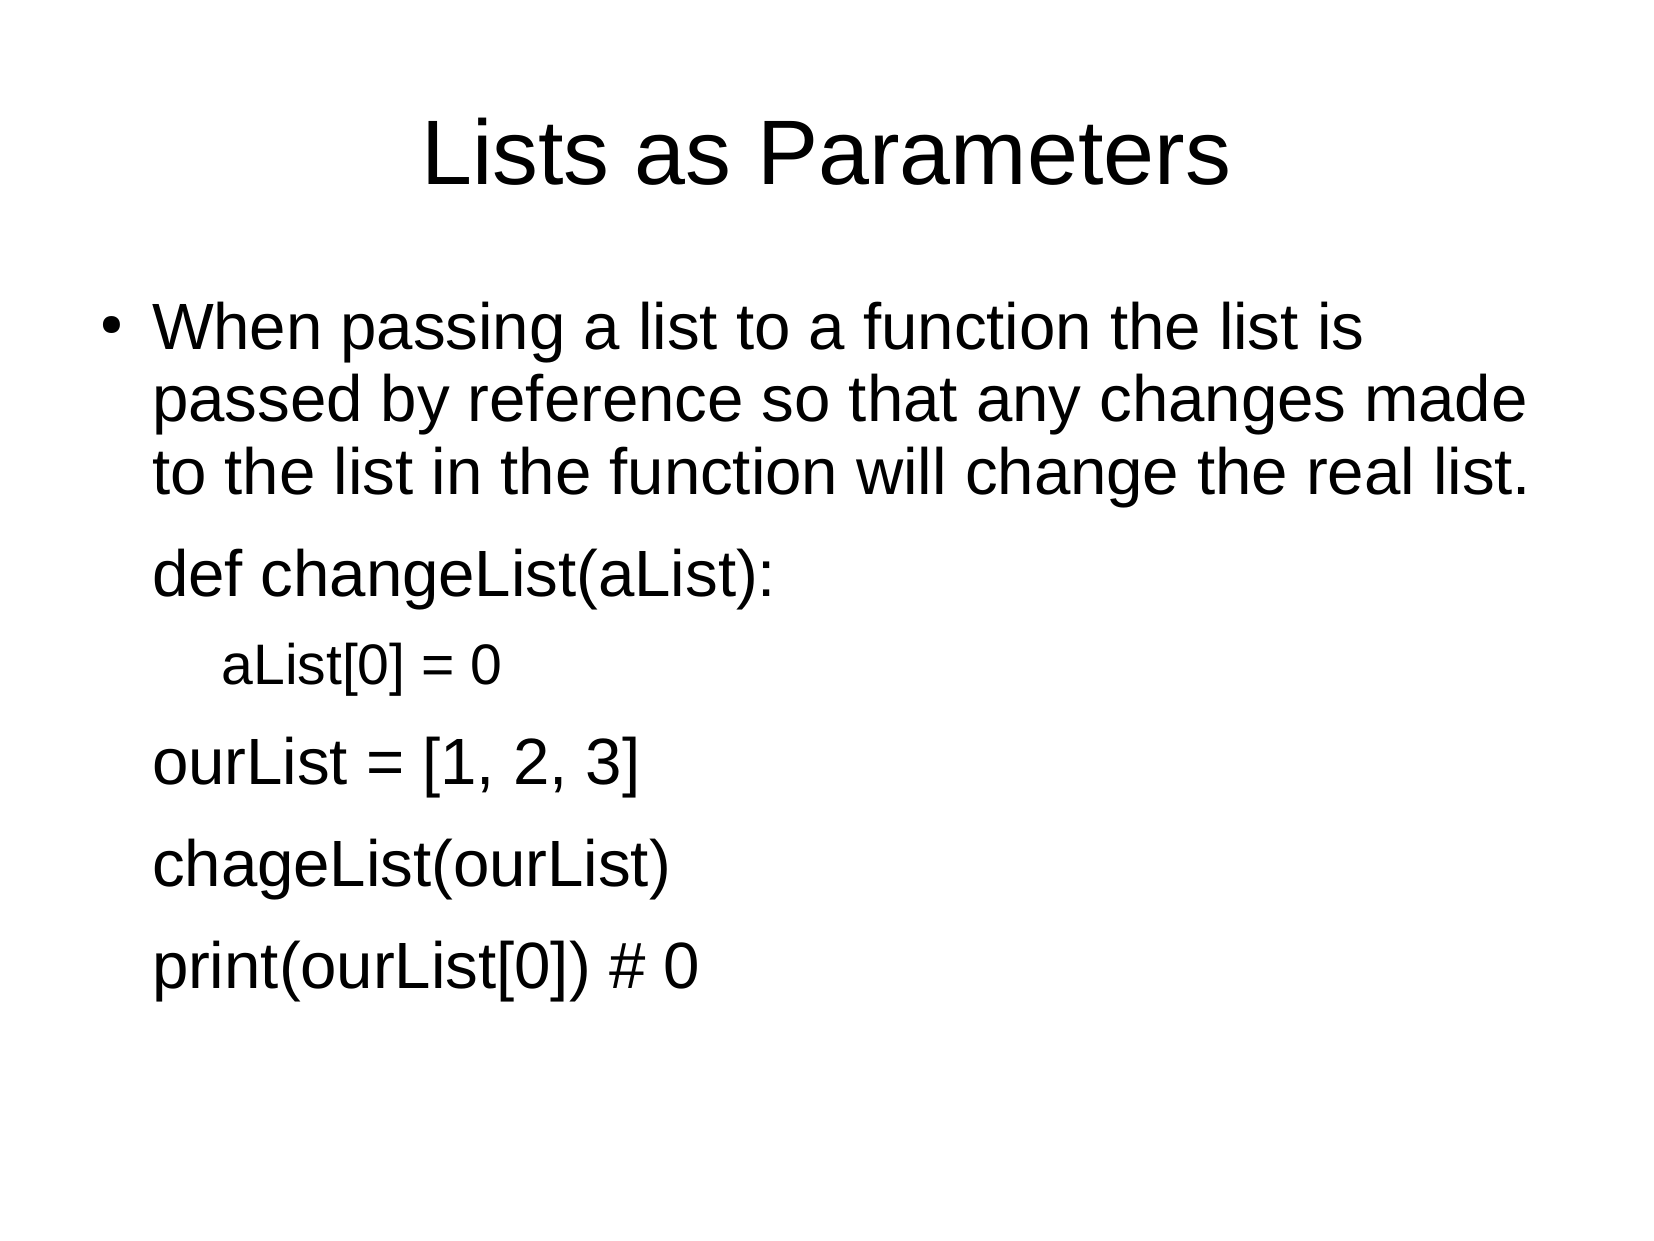

# Lists as Parameters
When passing a list to a function the list is passed by reference so that any changes made to the list in the function will change the real list.
def changeList(aList):
aList[0] = 0
ourList = [1, 2, 3]
chageList(ourList)
print(ourList[0]) # 0